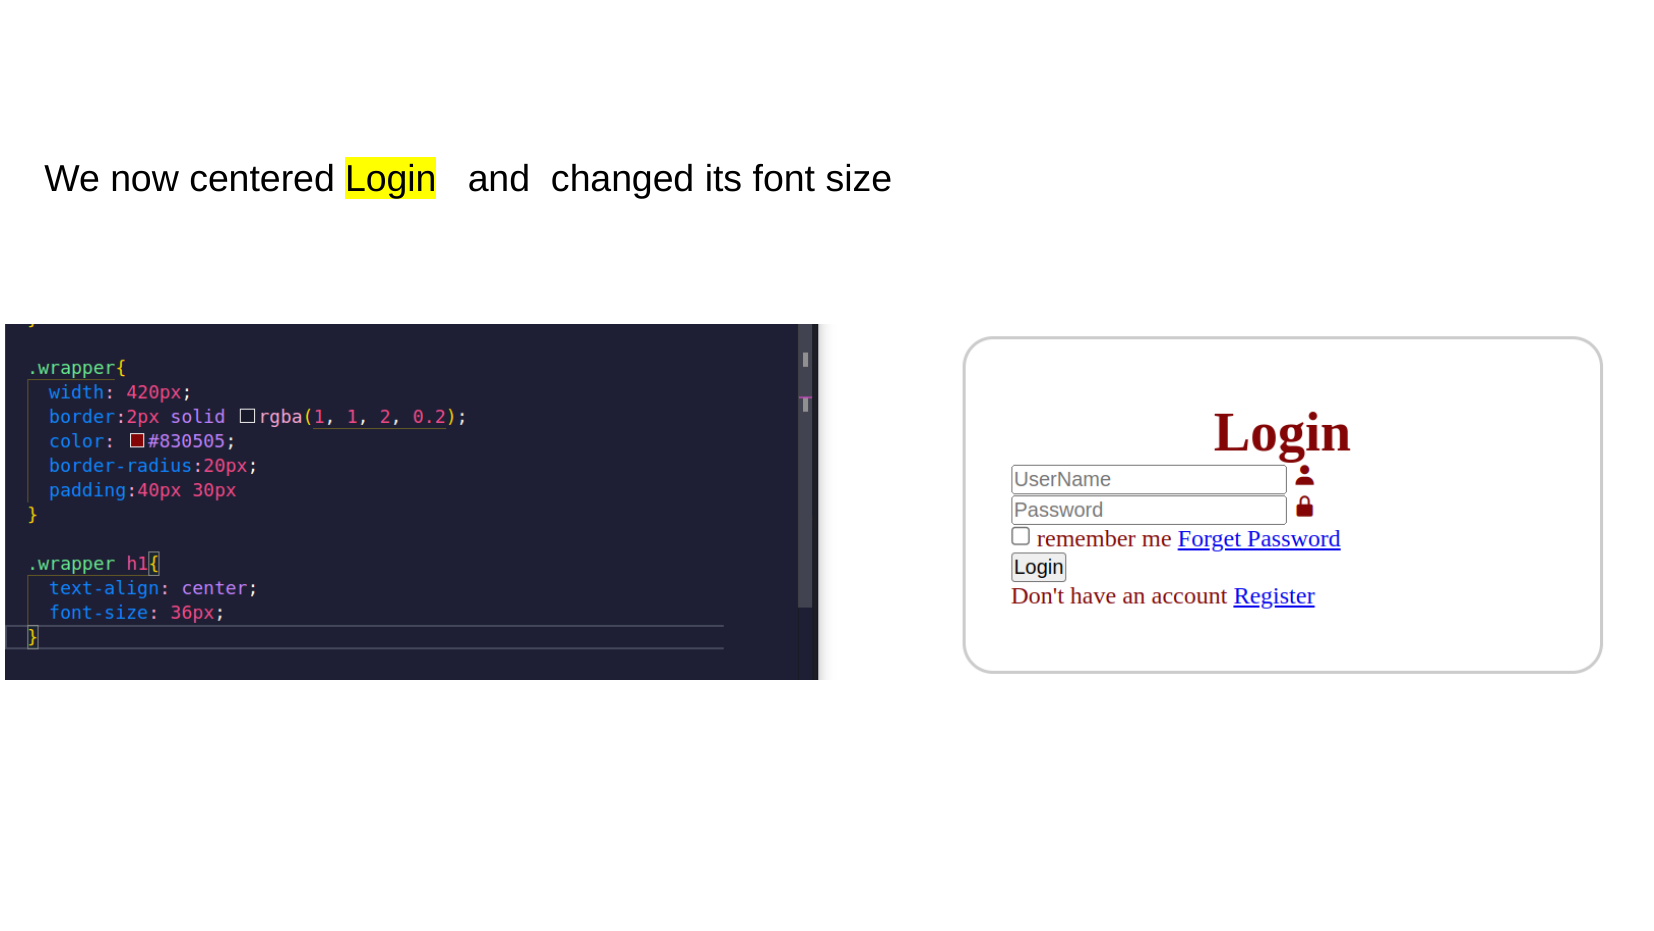

We now centered Login and changed its font size